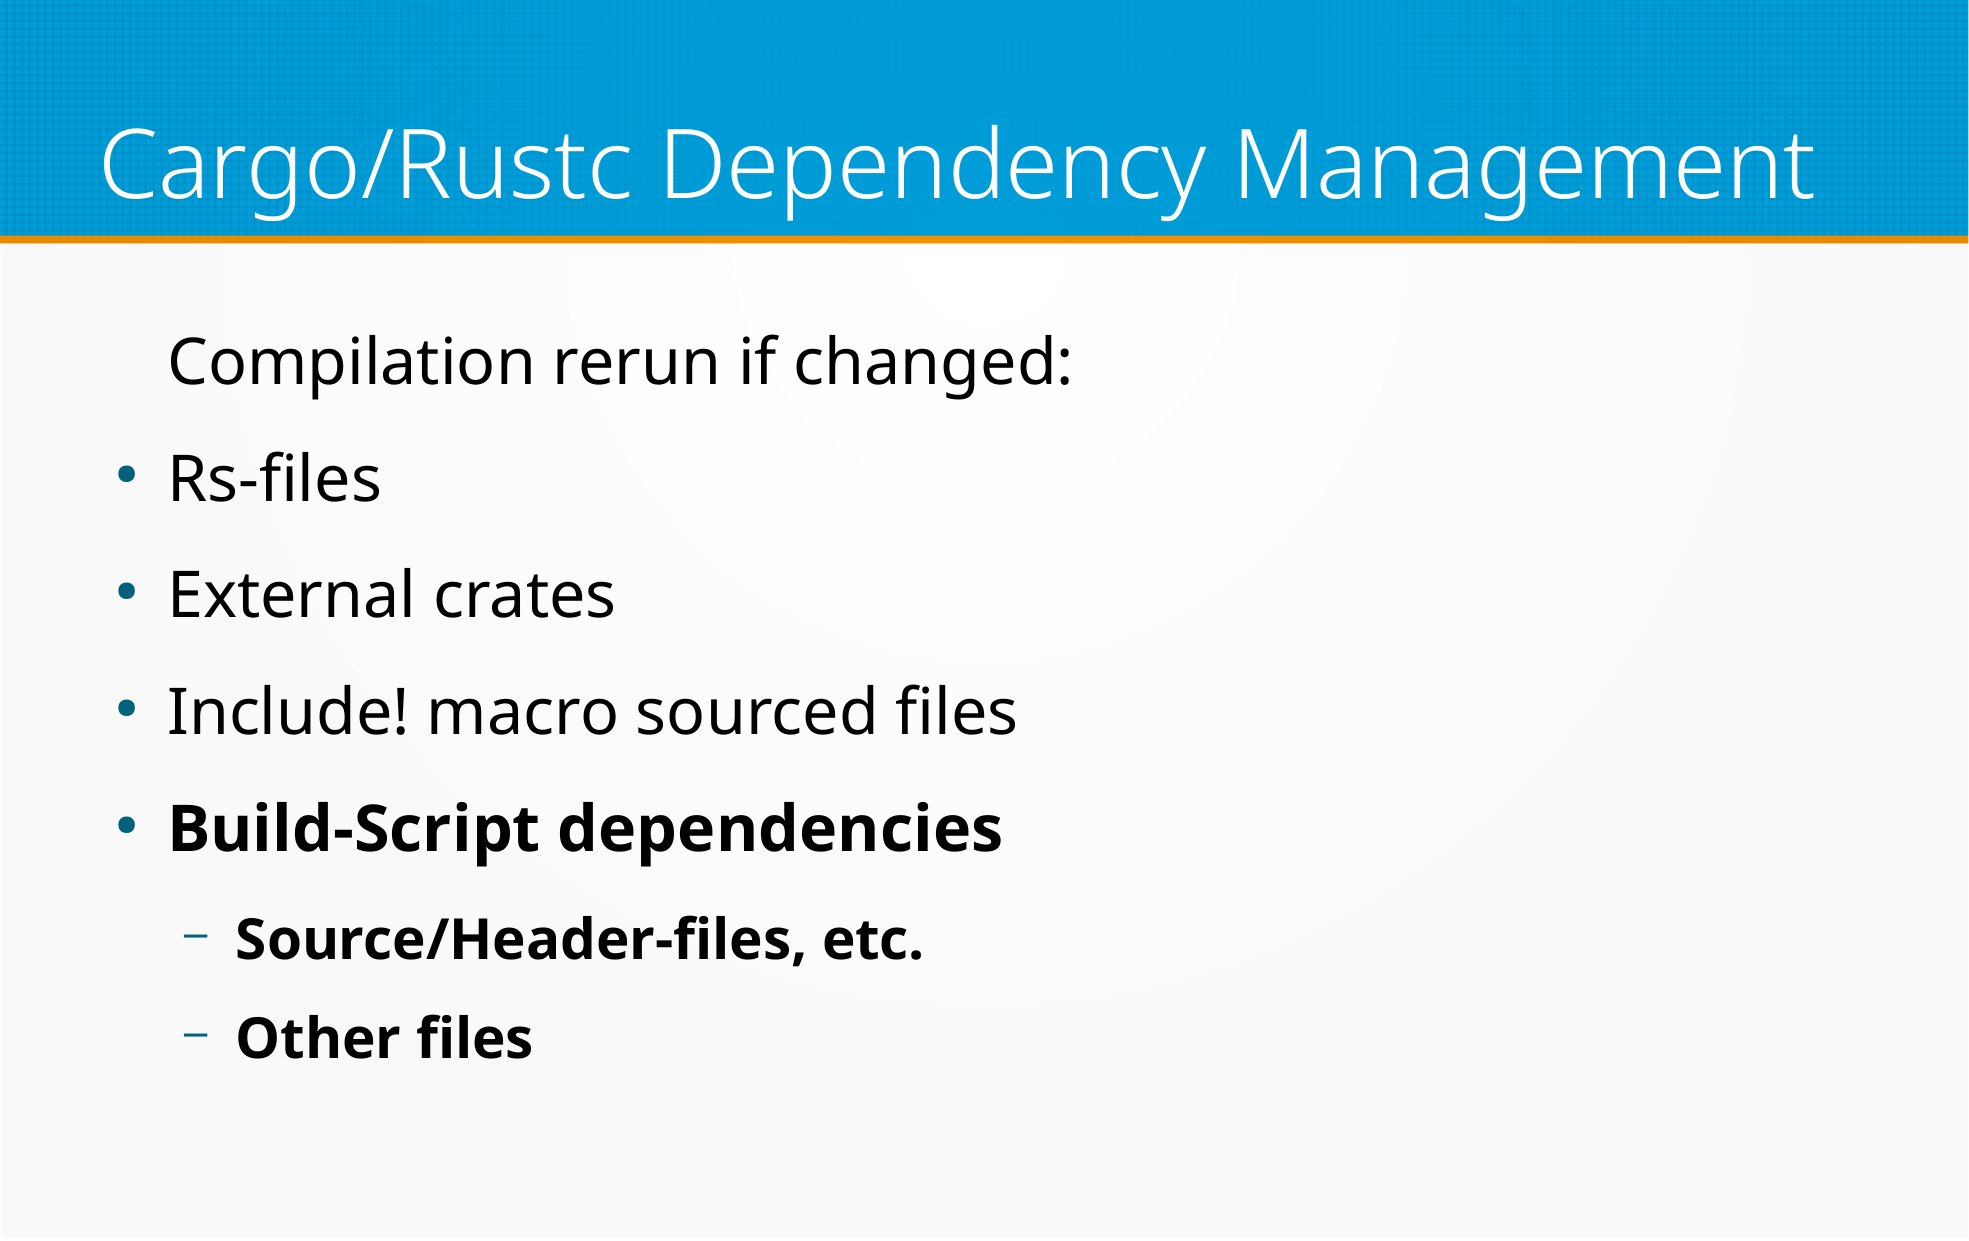

# Cargo/Rustc Dependency Management
Compilation rerun if changed:
Rs-files
External crates
Include! macro sourced files
Build-Script dependencies
Source/Header-files, etc.
Other files